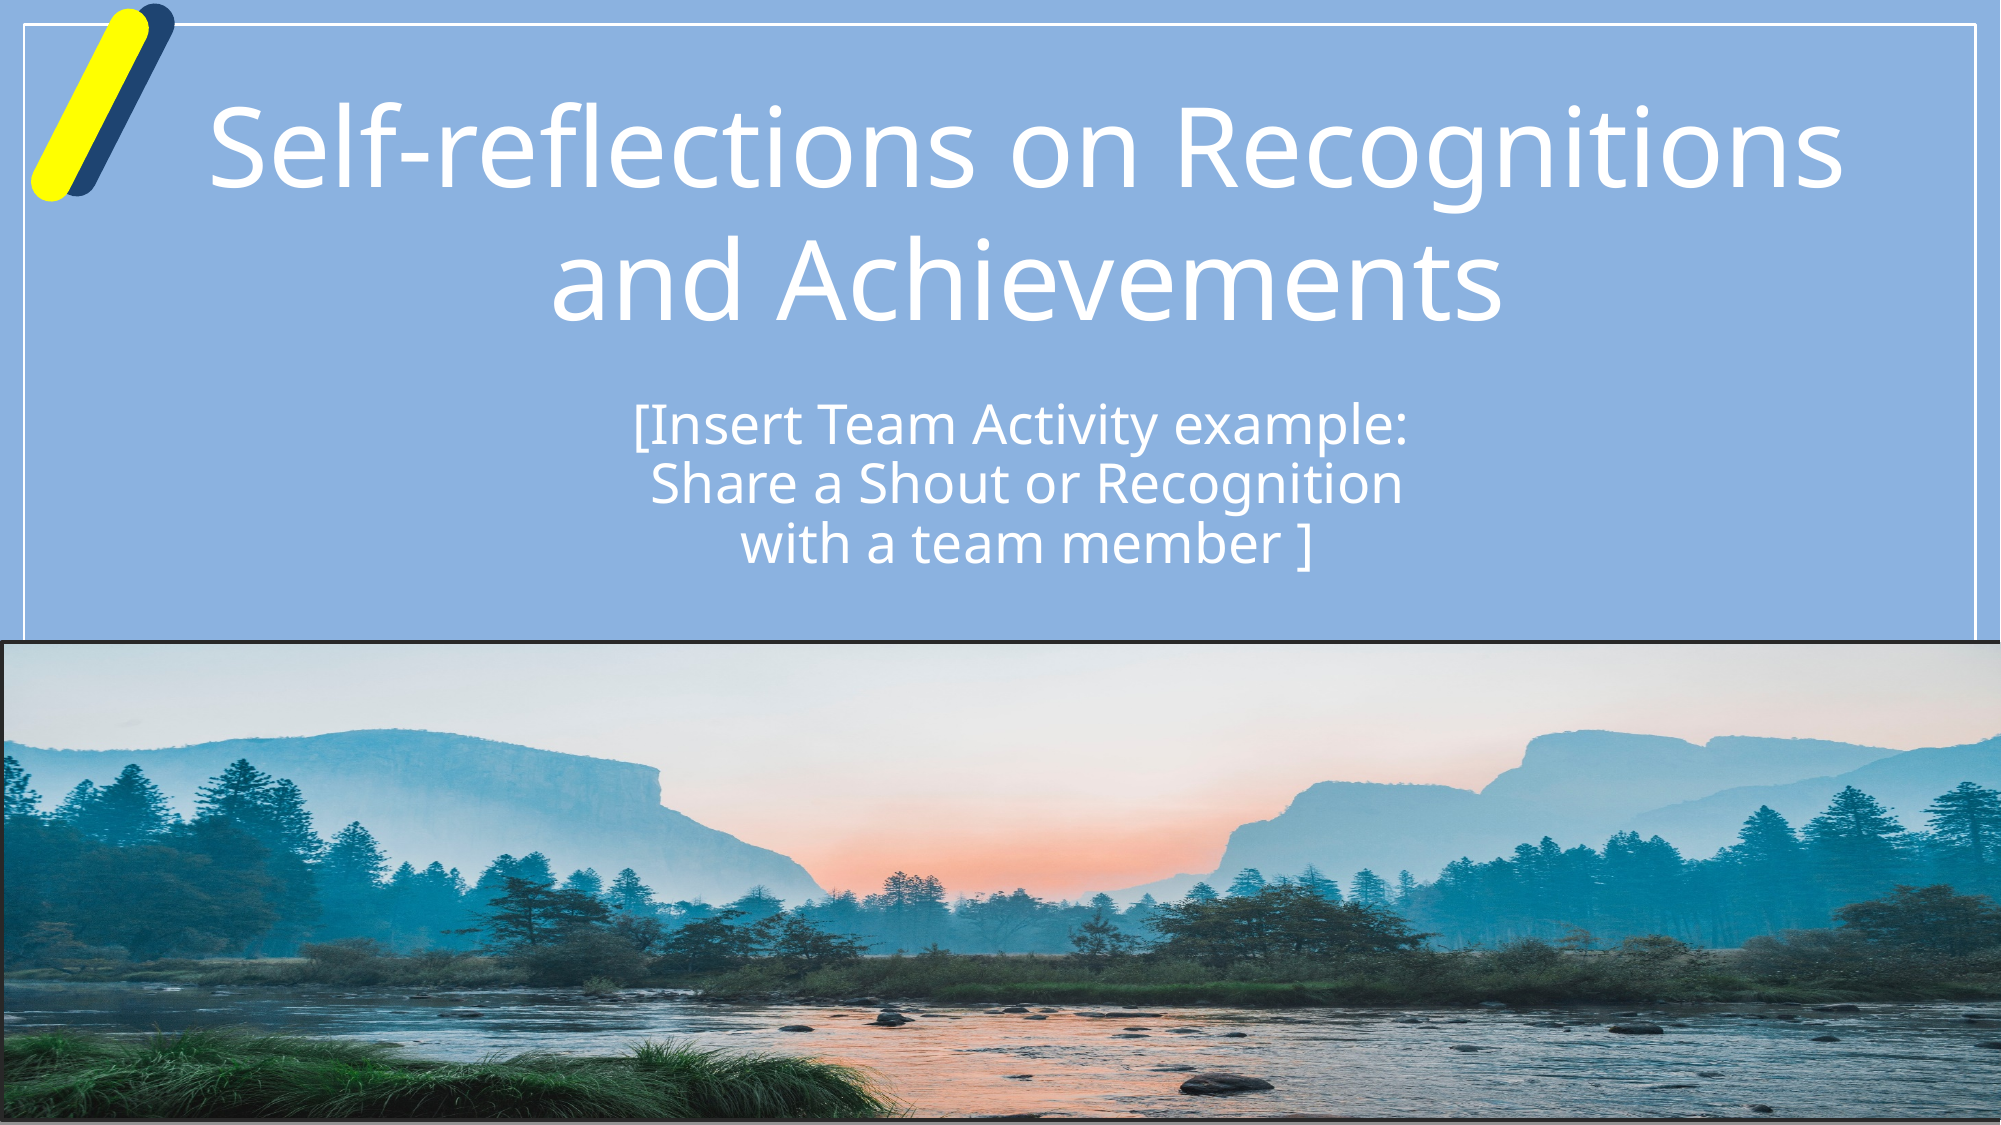

Self-reflections on Recognitions and Achievements
[Insert Team Activity example:
Share a Shout or Recognition with a team member ]